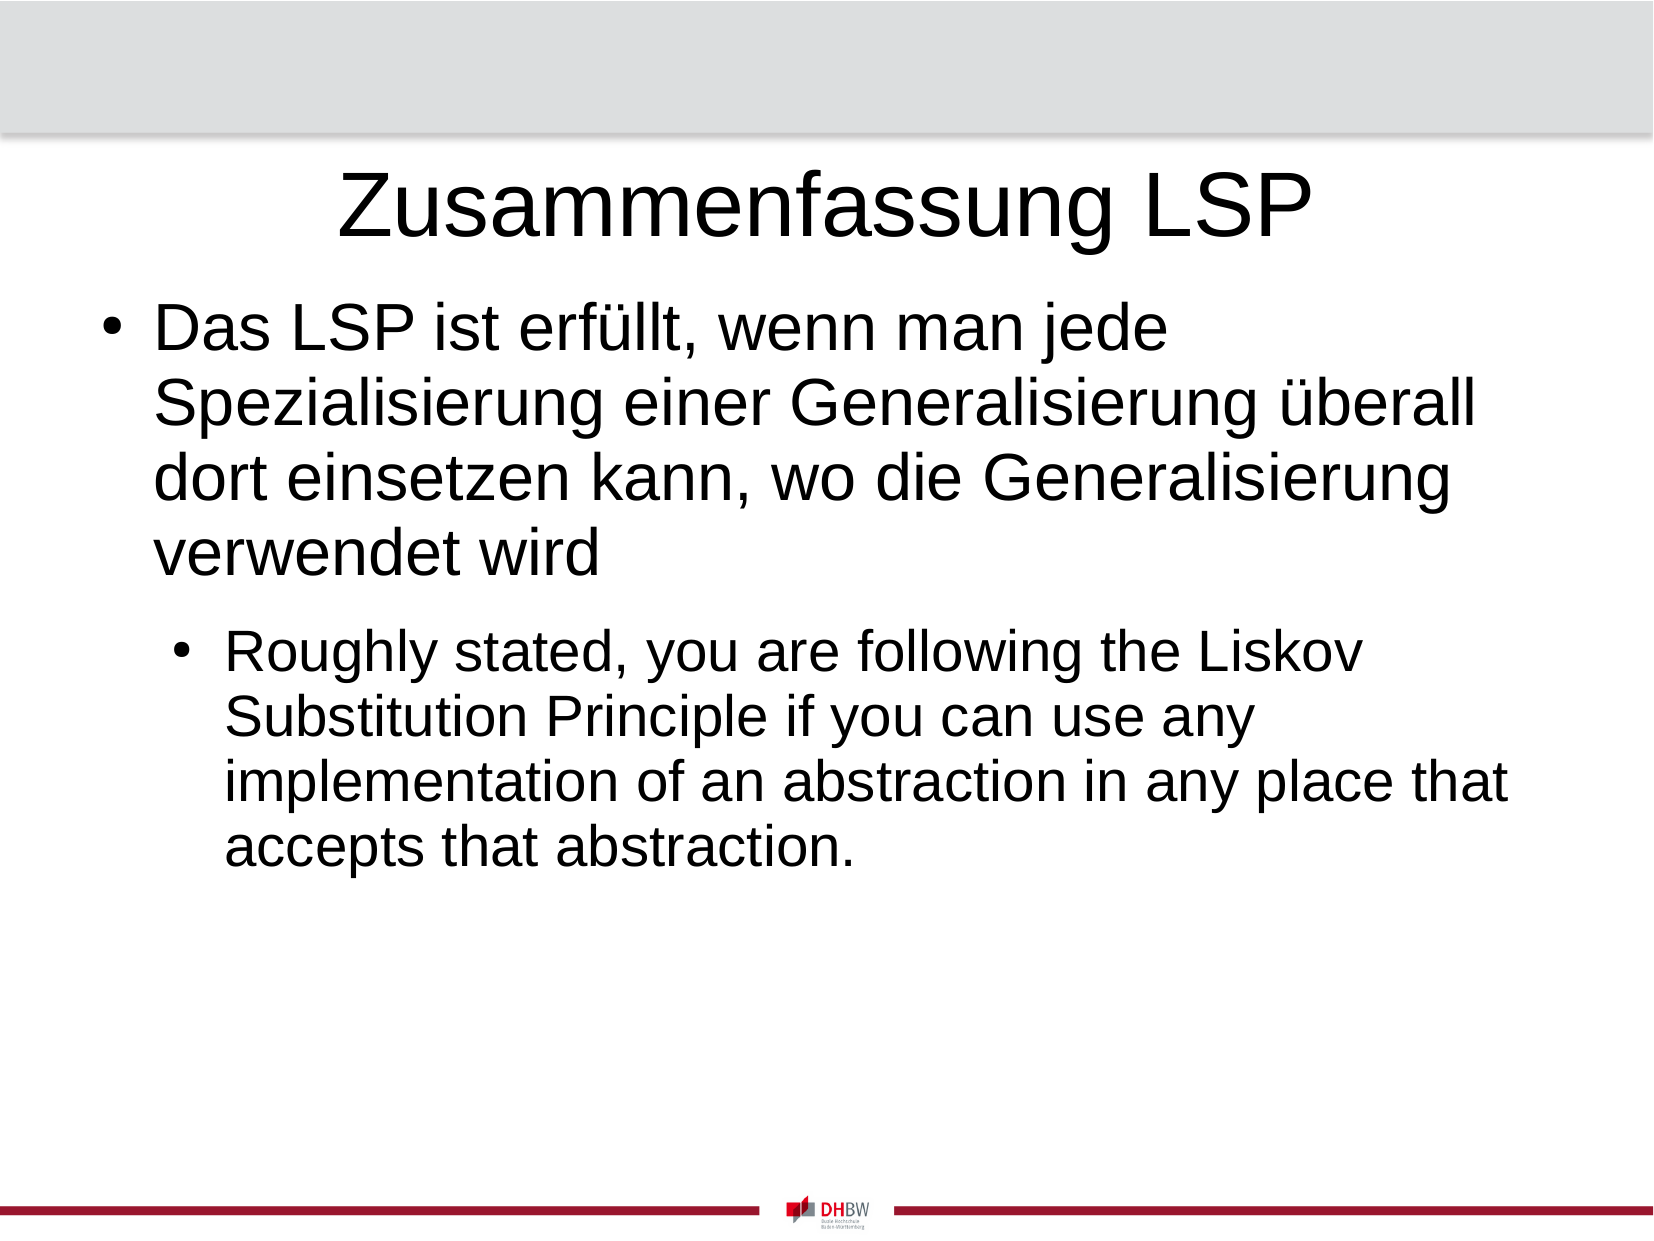

# Zusammenfassung LSP
Das LSP ist erfüllt, wenn man jede Spezialisierung einer Generalisierung überall dort einsetzen kann, wo die Generalisierung verwendet wird
Roughly stated, you are following the Liskov Substitution Principle if you can use any implementation of an abstraction in any place that accepts that abstraction.